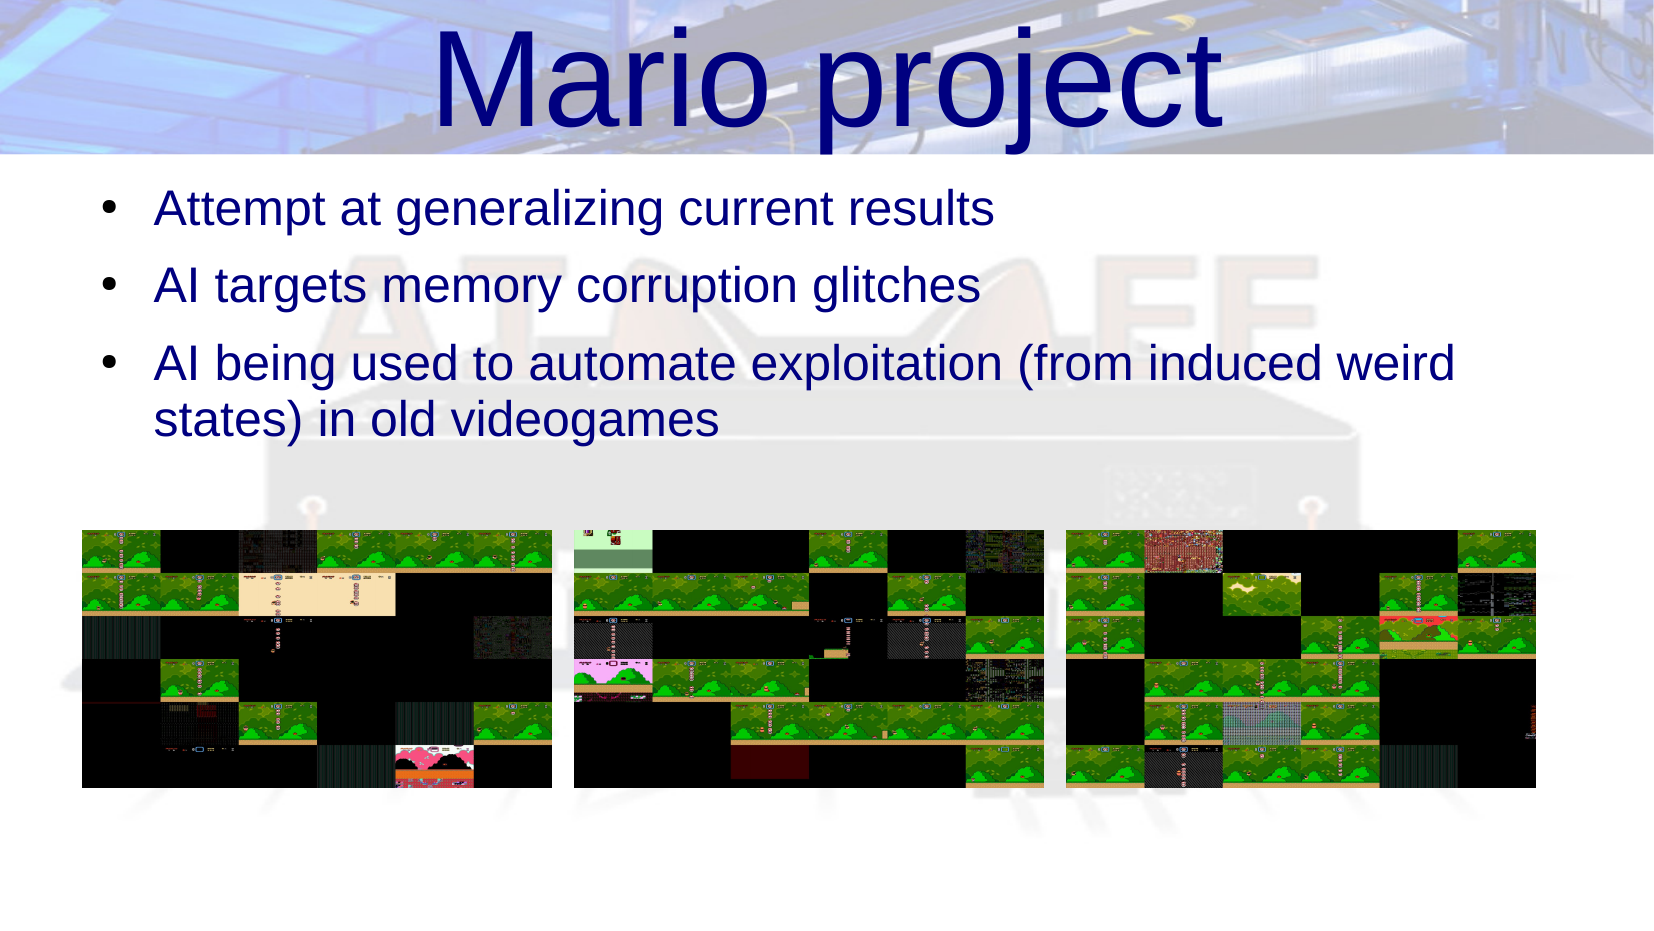

# Mario project
Attempt at generalizing current results
AI targets memory corruption glitches
AI being used to automate exploitation (from induced weird states) in old videogames